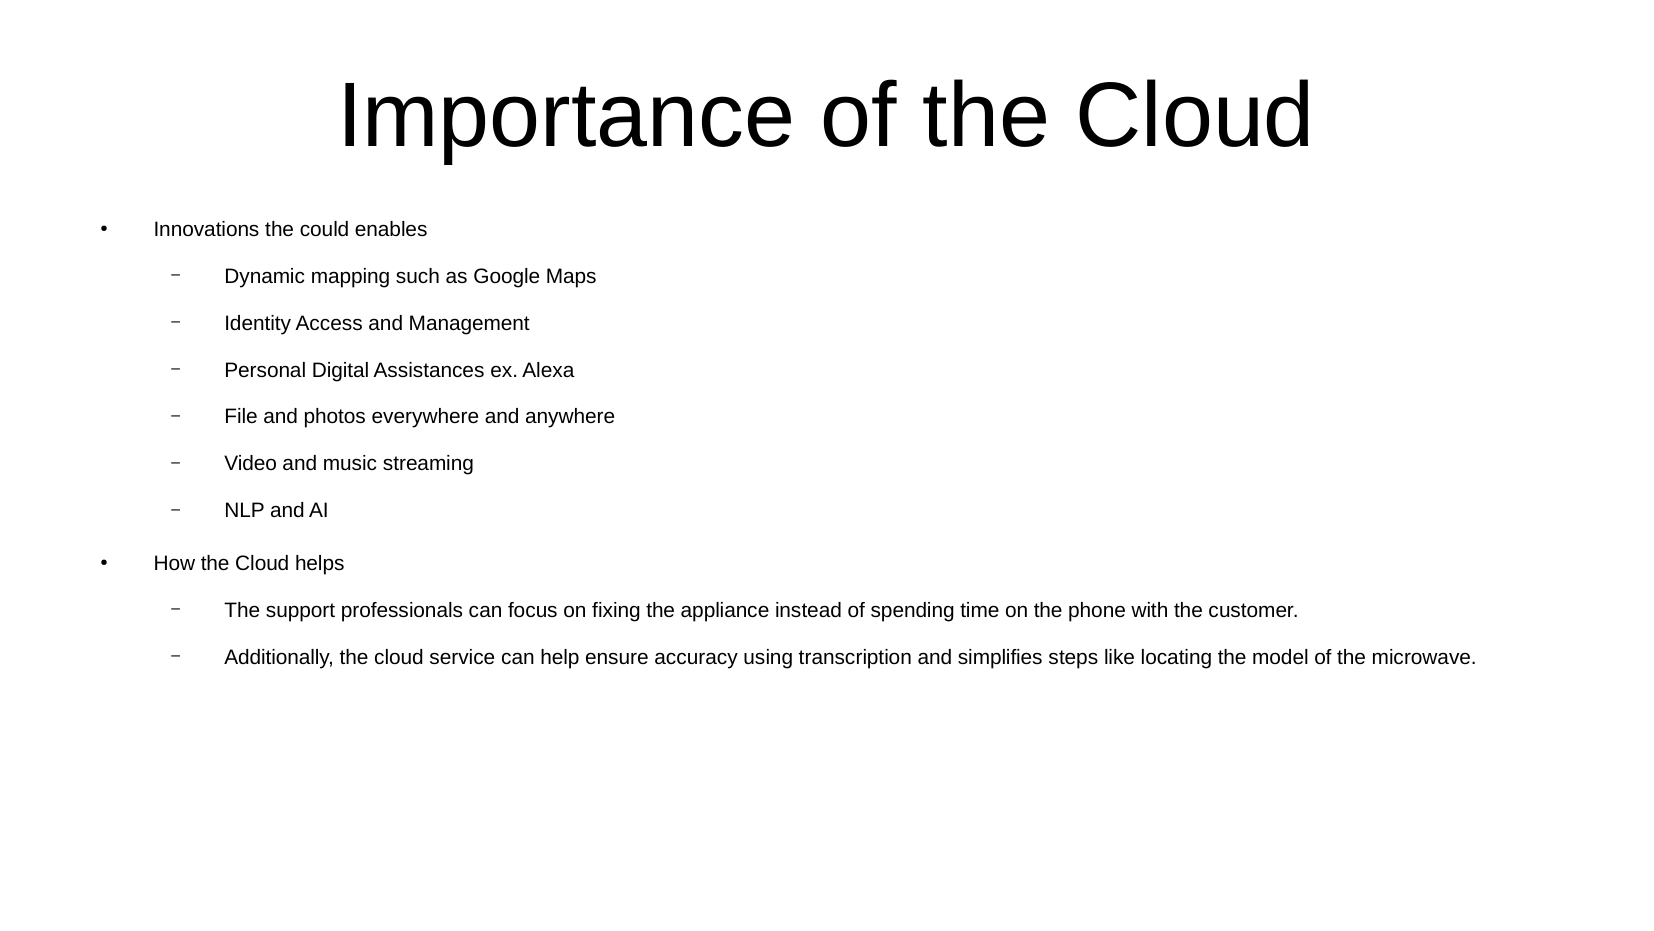

# Importance of the Cloud
Innovations the could enables
Dynamic mapping such as Google Maps
Identity Access and Management
Personal Digital Assistances ex. Alexa
File and photos everywhere and anywhere
Video and music streaming
NLP and AI
How the Cloud helps
The support professionals can focus on fixing the appliance instead of spending time on the phone with the customer.
Additionally, the cloud service can help ensure accuracy using transcription and simplifies steps like locating the model of the microwave.